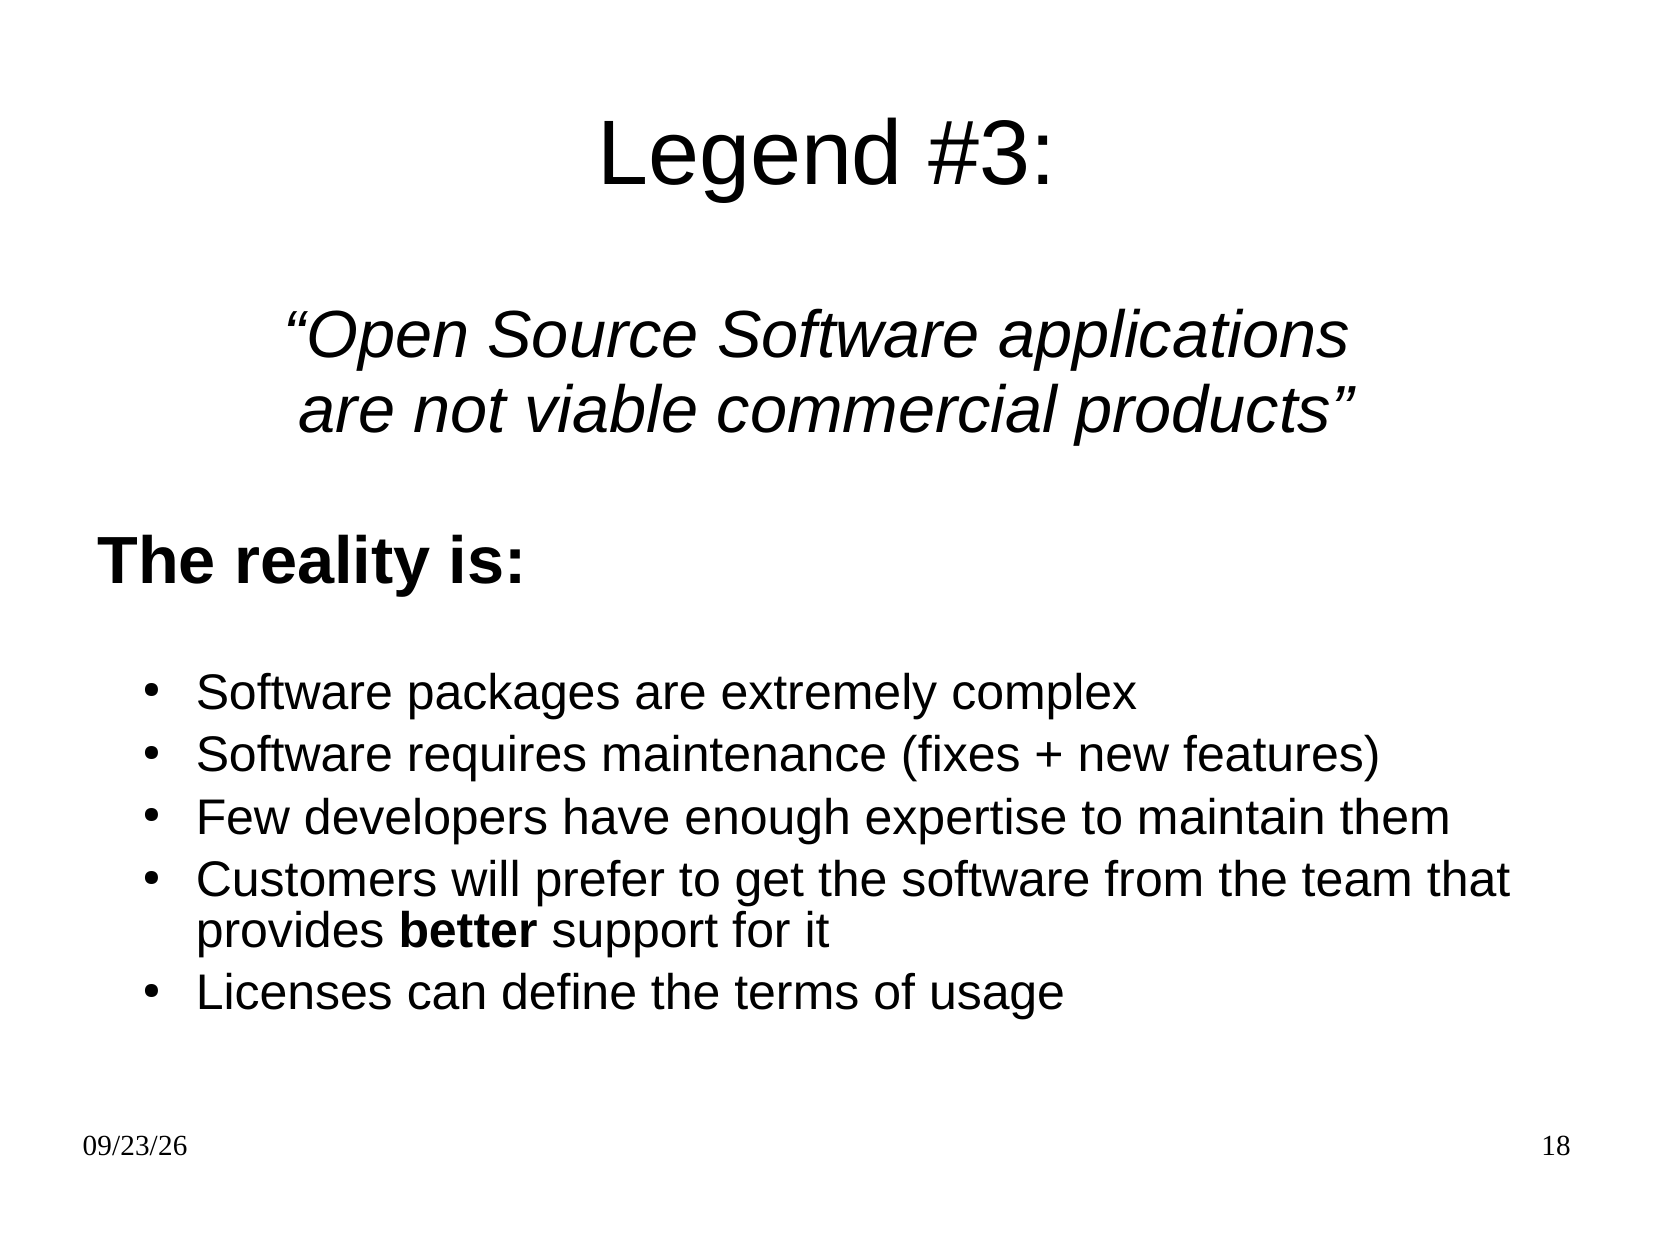

# Legend #3:
“Open Source Software applications
are not viable commercial products”
The reality is:
Software packages are extremely complex
Software requires maintenance (fixes + new features)
Few developers have enough expertise to maintain them
Customers will prefer to get the software from the team that provides better support for it
Licenses can define the terms of usage
18